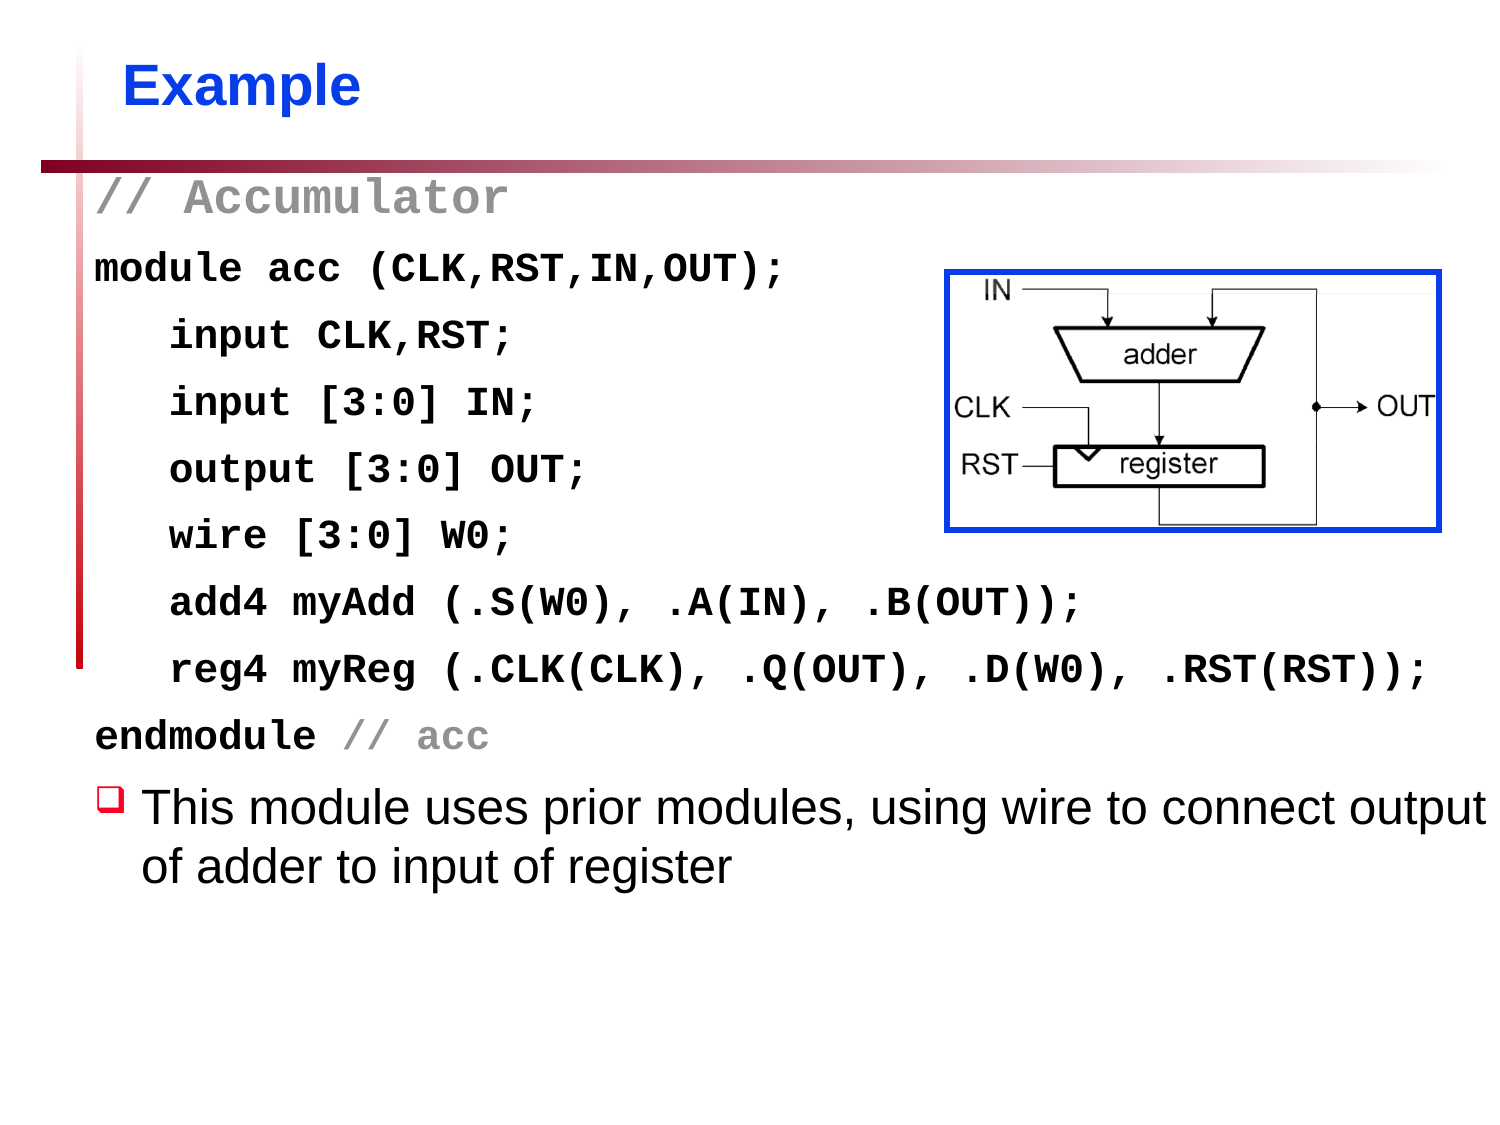

# Example
// Accumulator
module acc (CLK,RST,IN,OUT);
	input CLK,RST;
	input [3:0] IN;
	output [3:0] OUT;
	wire [3:0] W0;
	add4 myAdd (.S(W0), .A(IN), .B(OUT));
	reg4 myReg (.CLK(CLK), .Q(OUT), .D(W0), .RST(RST));
endmodule // acc
This module uses prior modules, using wire to connect output of adder to input of register